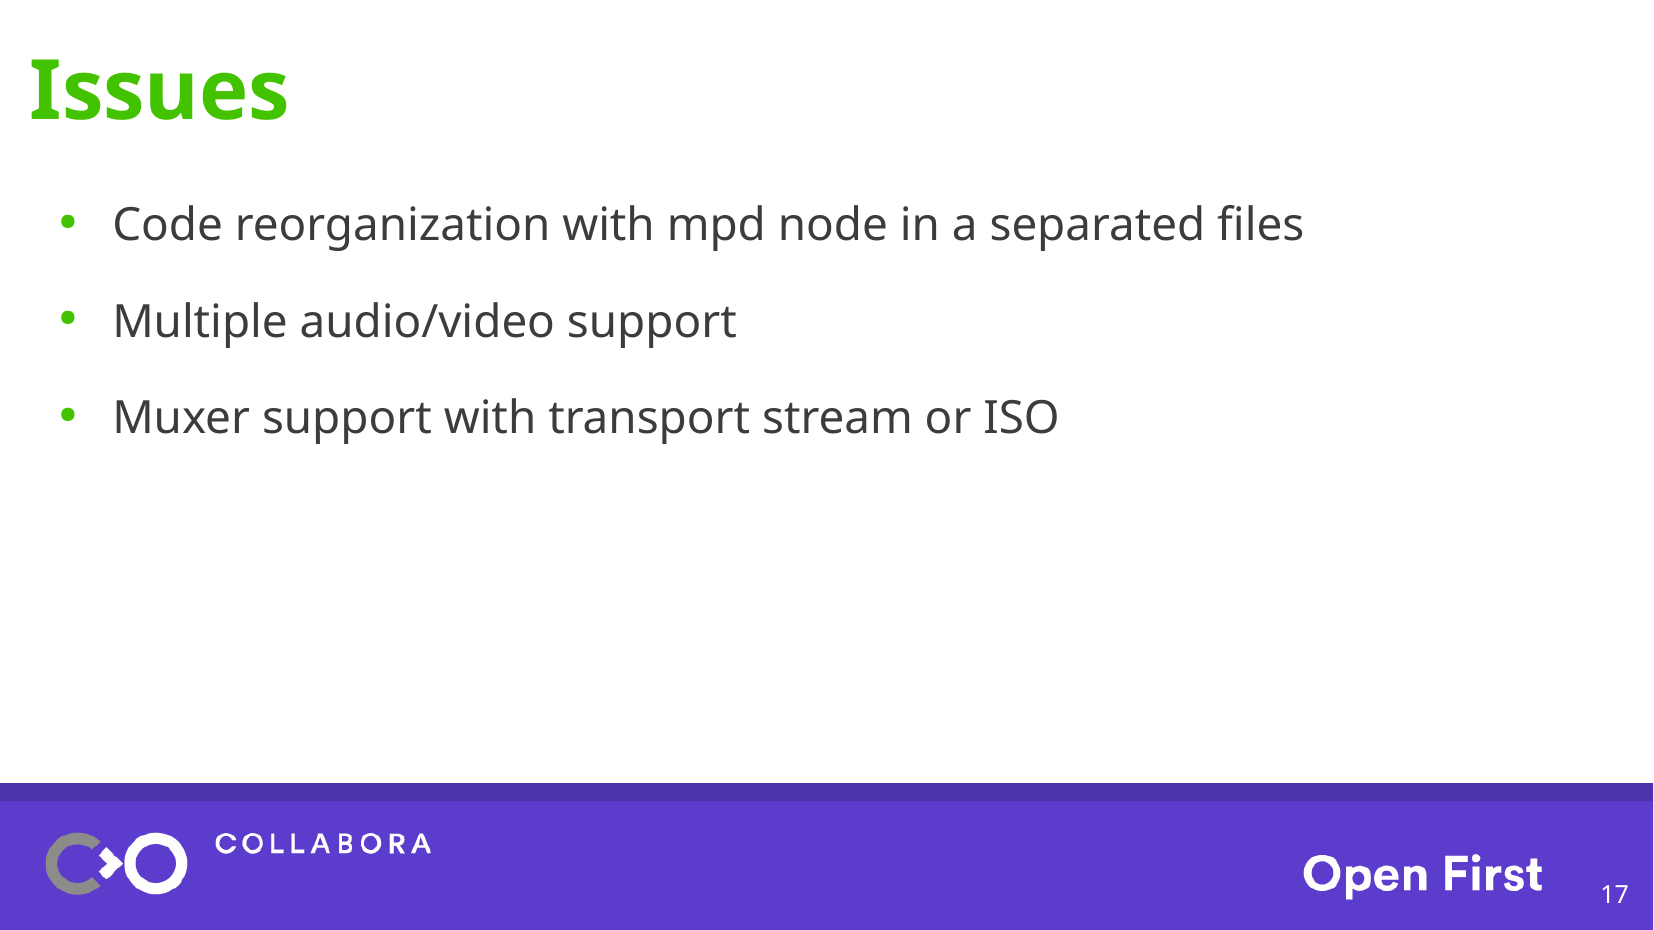

# Issues
Code reorganization with mpd node in a separated files
Multiple audio/video support
Muxer support with transport stream or ISO
17